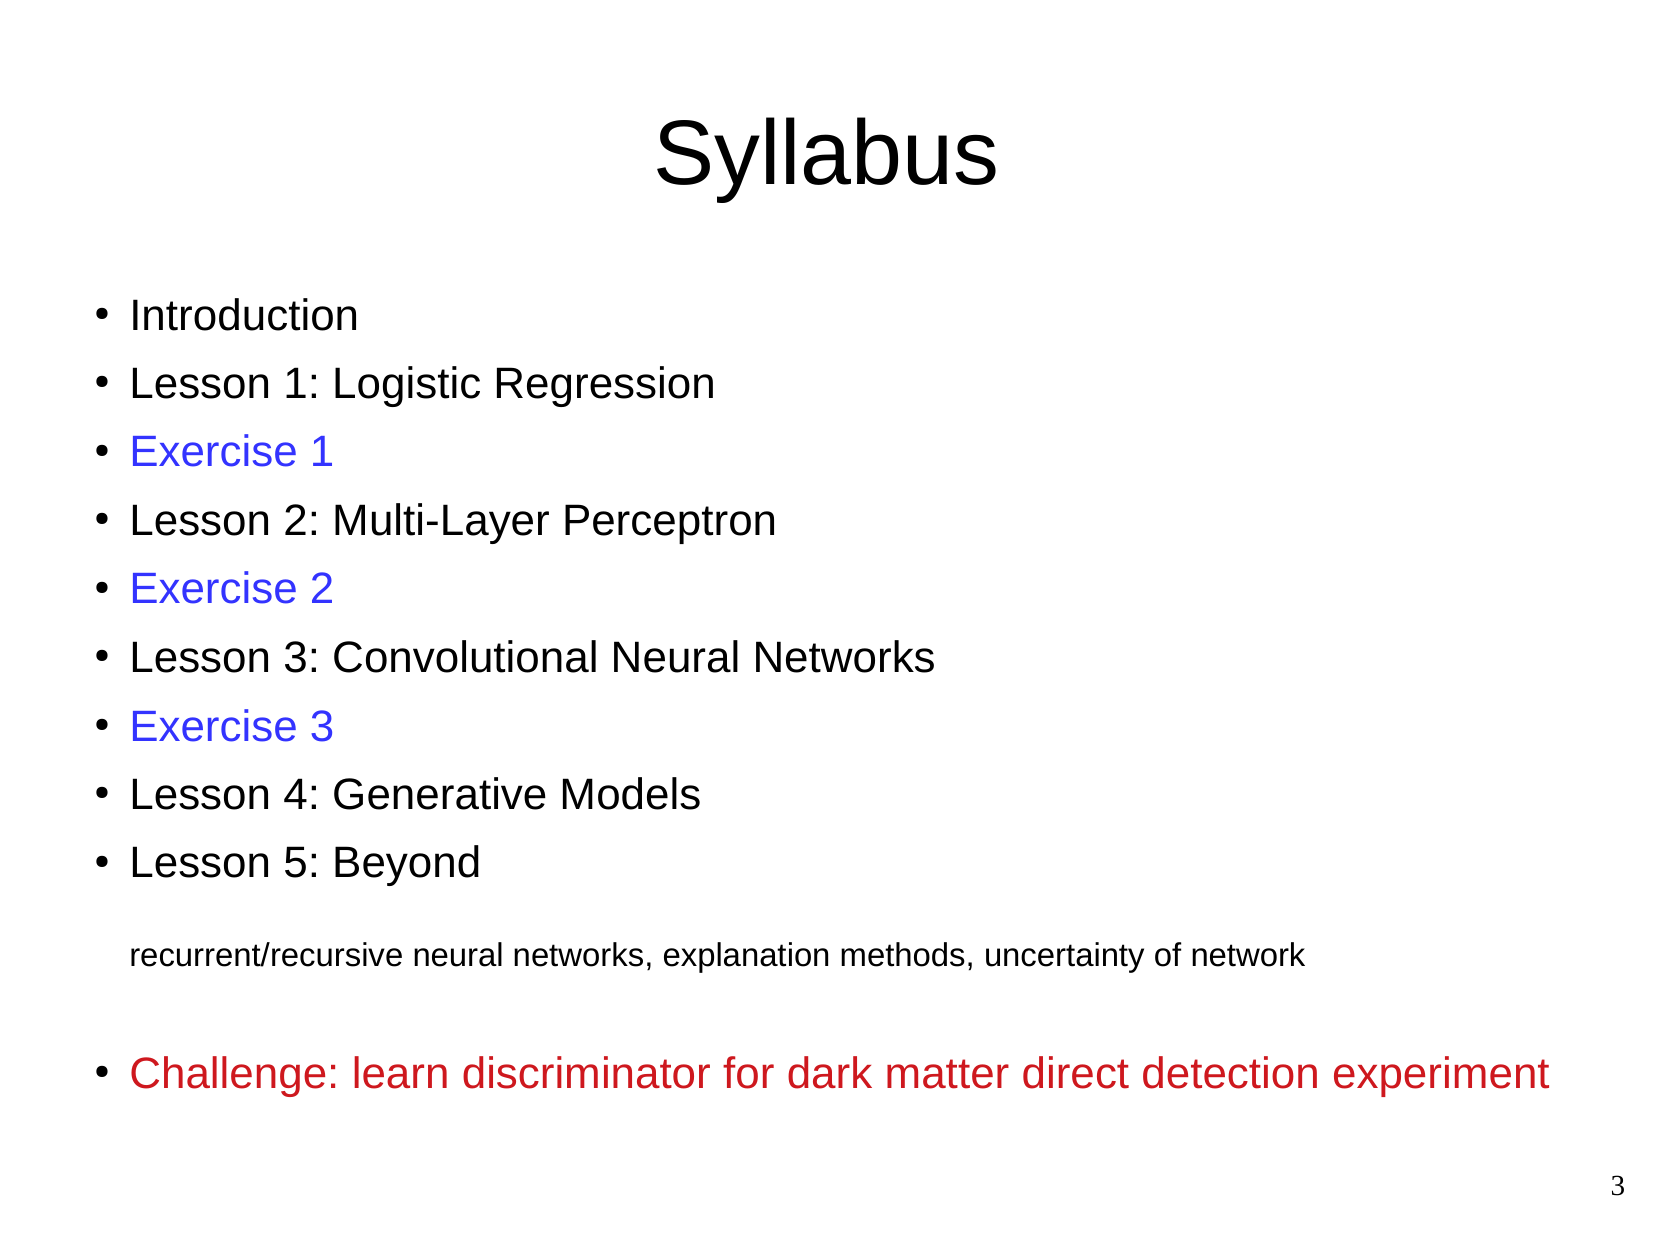

# Syllabus
Introduction
Lesson 1: Logistic Regression
Exercise 1
Lesson 2: Multi-Layer Perceptron
Exercise 2
Lesson 3: Convolutional Neural Networks
Exercise 3
Lesson 4: Generative Models
Lesson 5: Beyond
recurrent/recursive neural networks, explanation methods, uncertainty of network
Challenge: learn discriminator for dark matter direct detection experiment
3